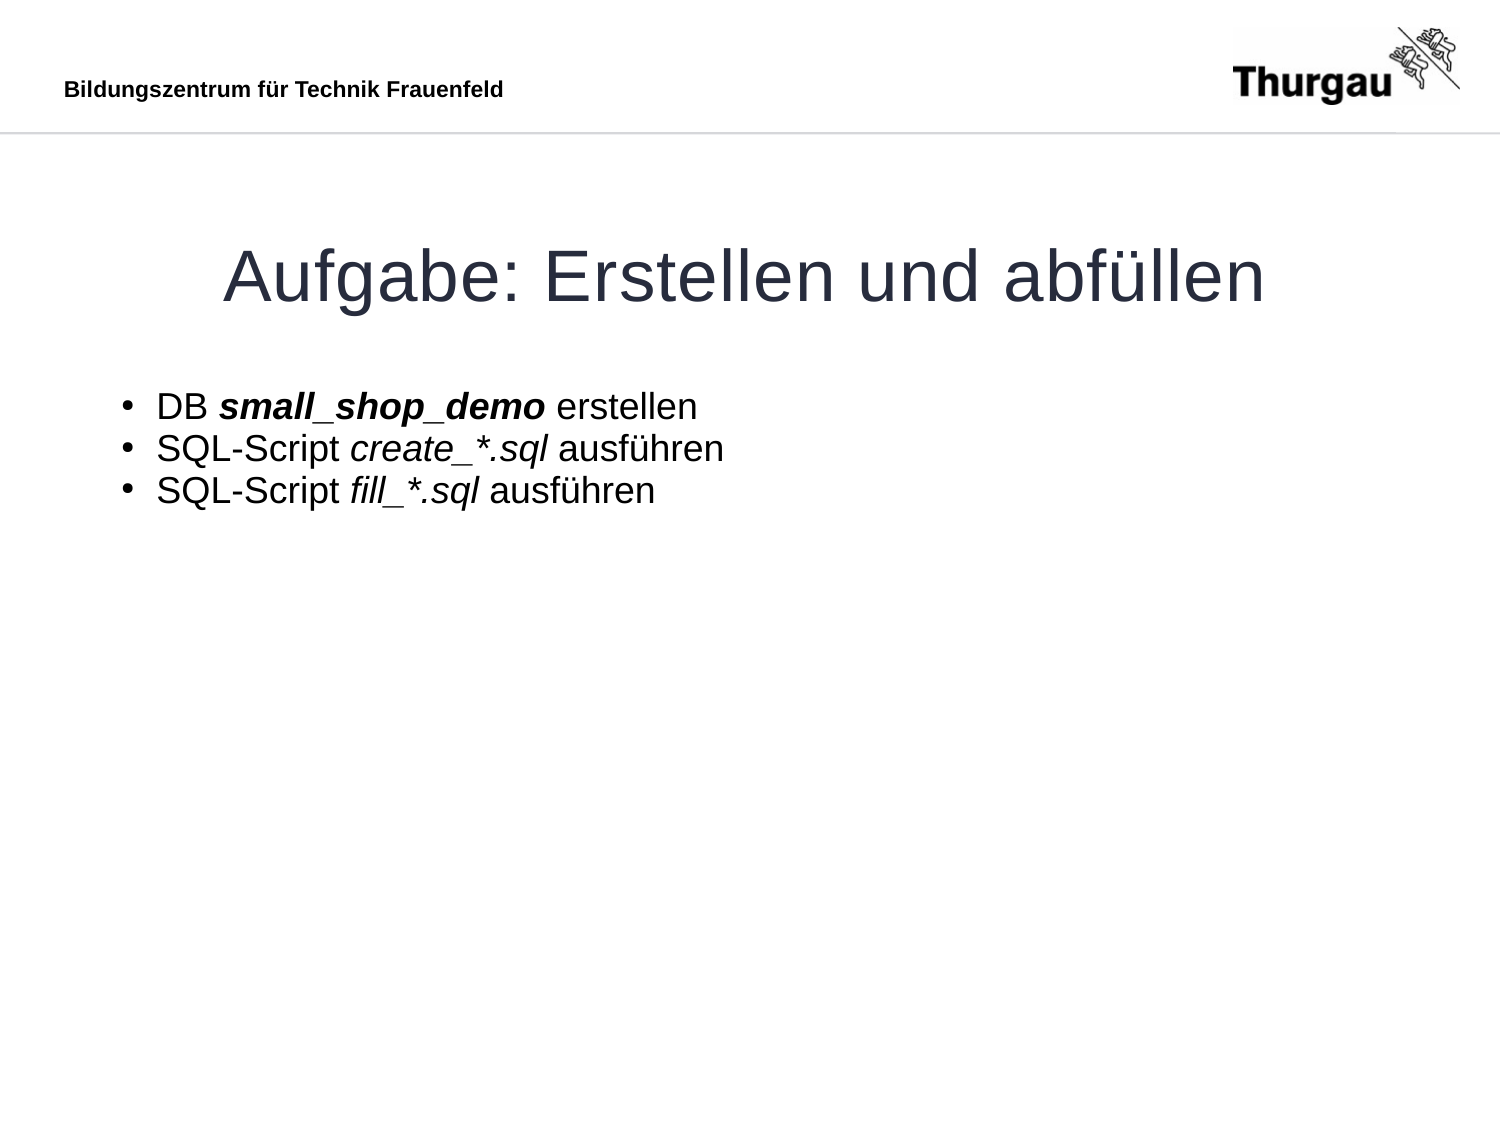

Bildungszentrum für Technik Frauenfeld
Aufgabe: Erstellen und abfüllen
DB small_shop_demo erstellen
SQL-Script create_*.sql ausführen
SQL-Script fill_*.sql ausführen